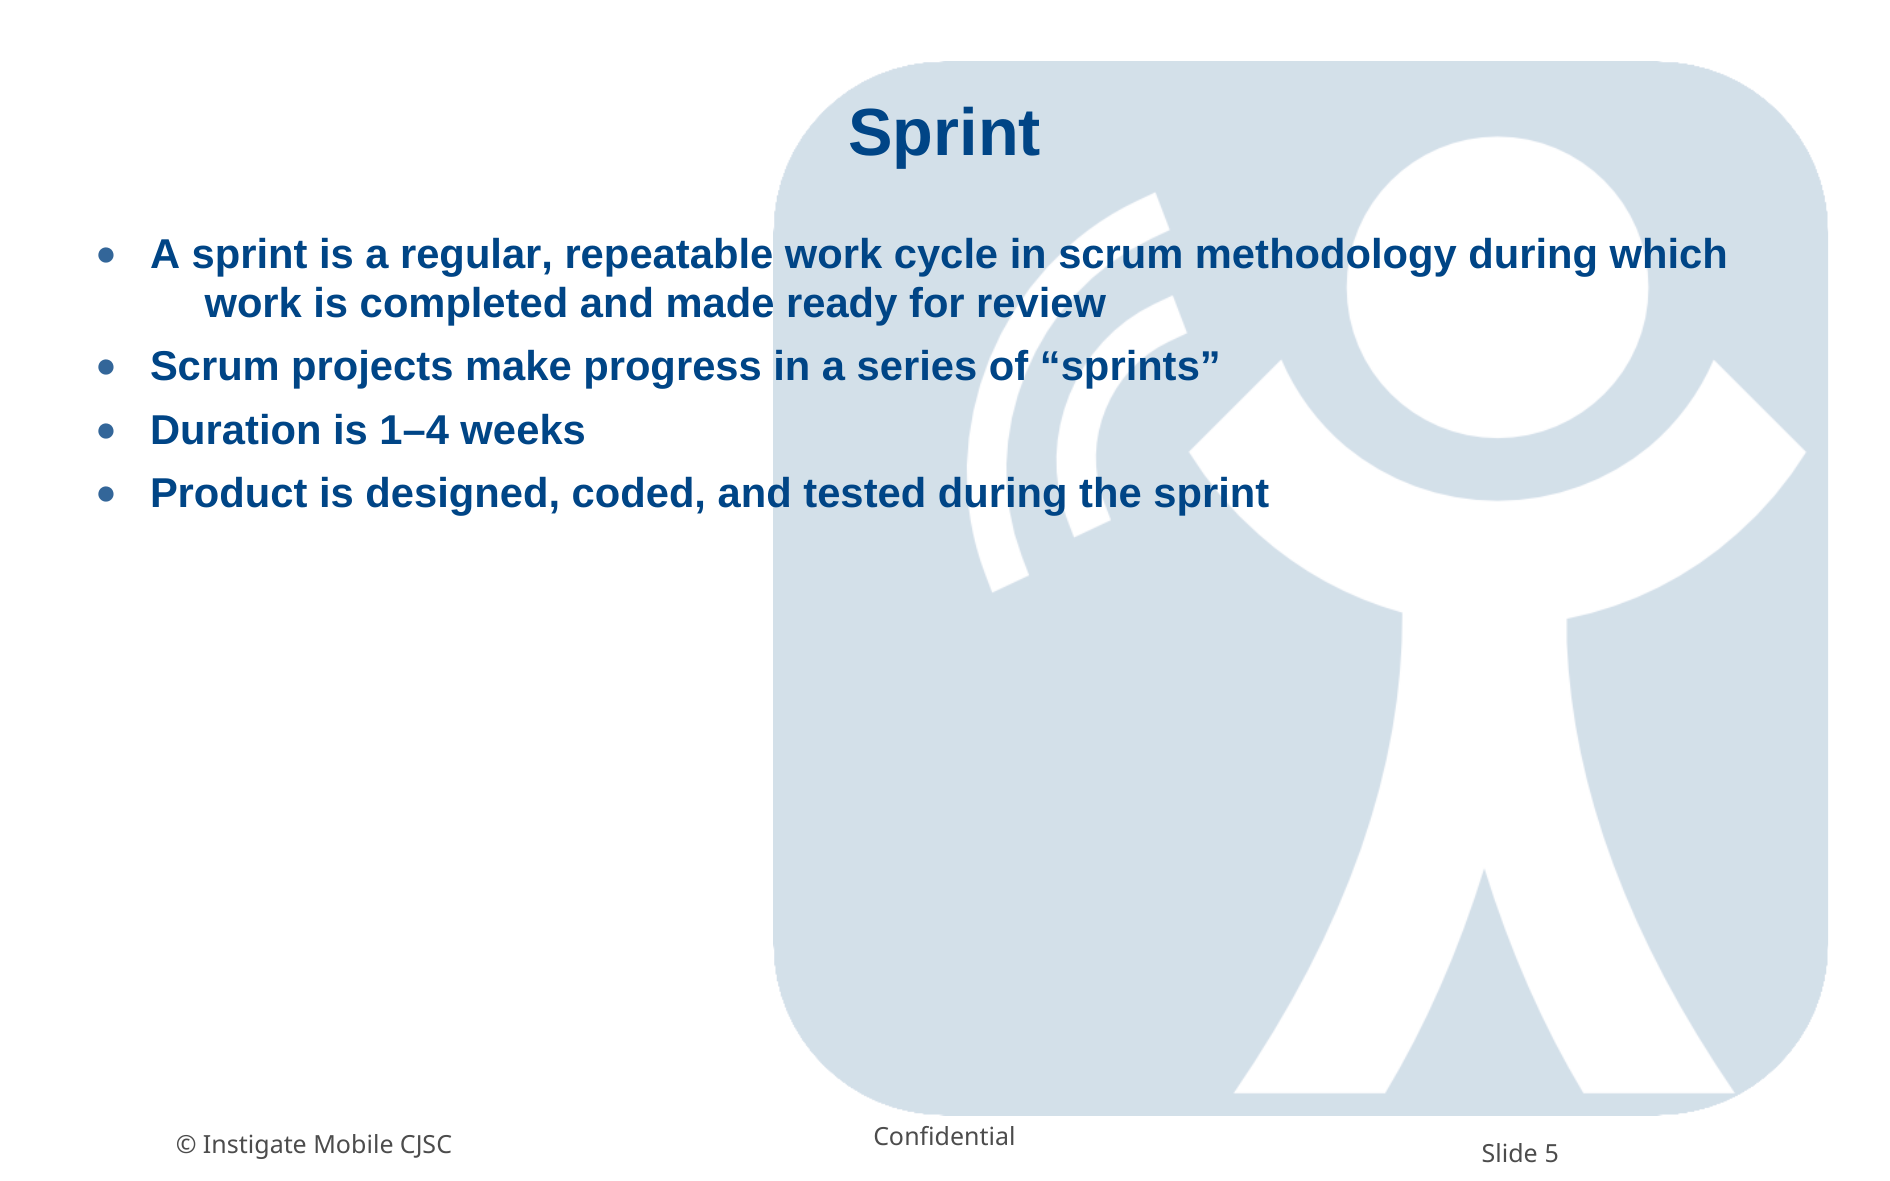

Sprint
A sprint is a regular, repeatable work cycle in scrum methodology during which work is completed and made ready for review
Scrum projects make progress in a series of “sprints”
Duration is 1–4 weeks
Product is designed, coded, and tested during the sprint
Confidential